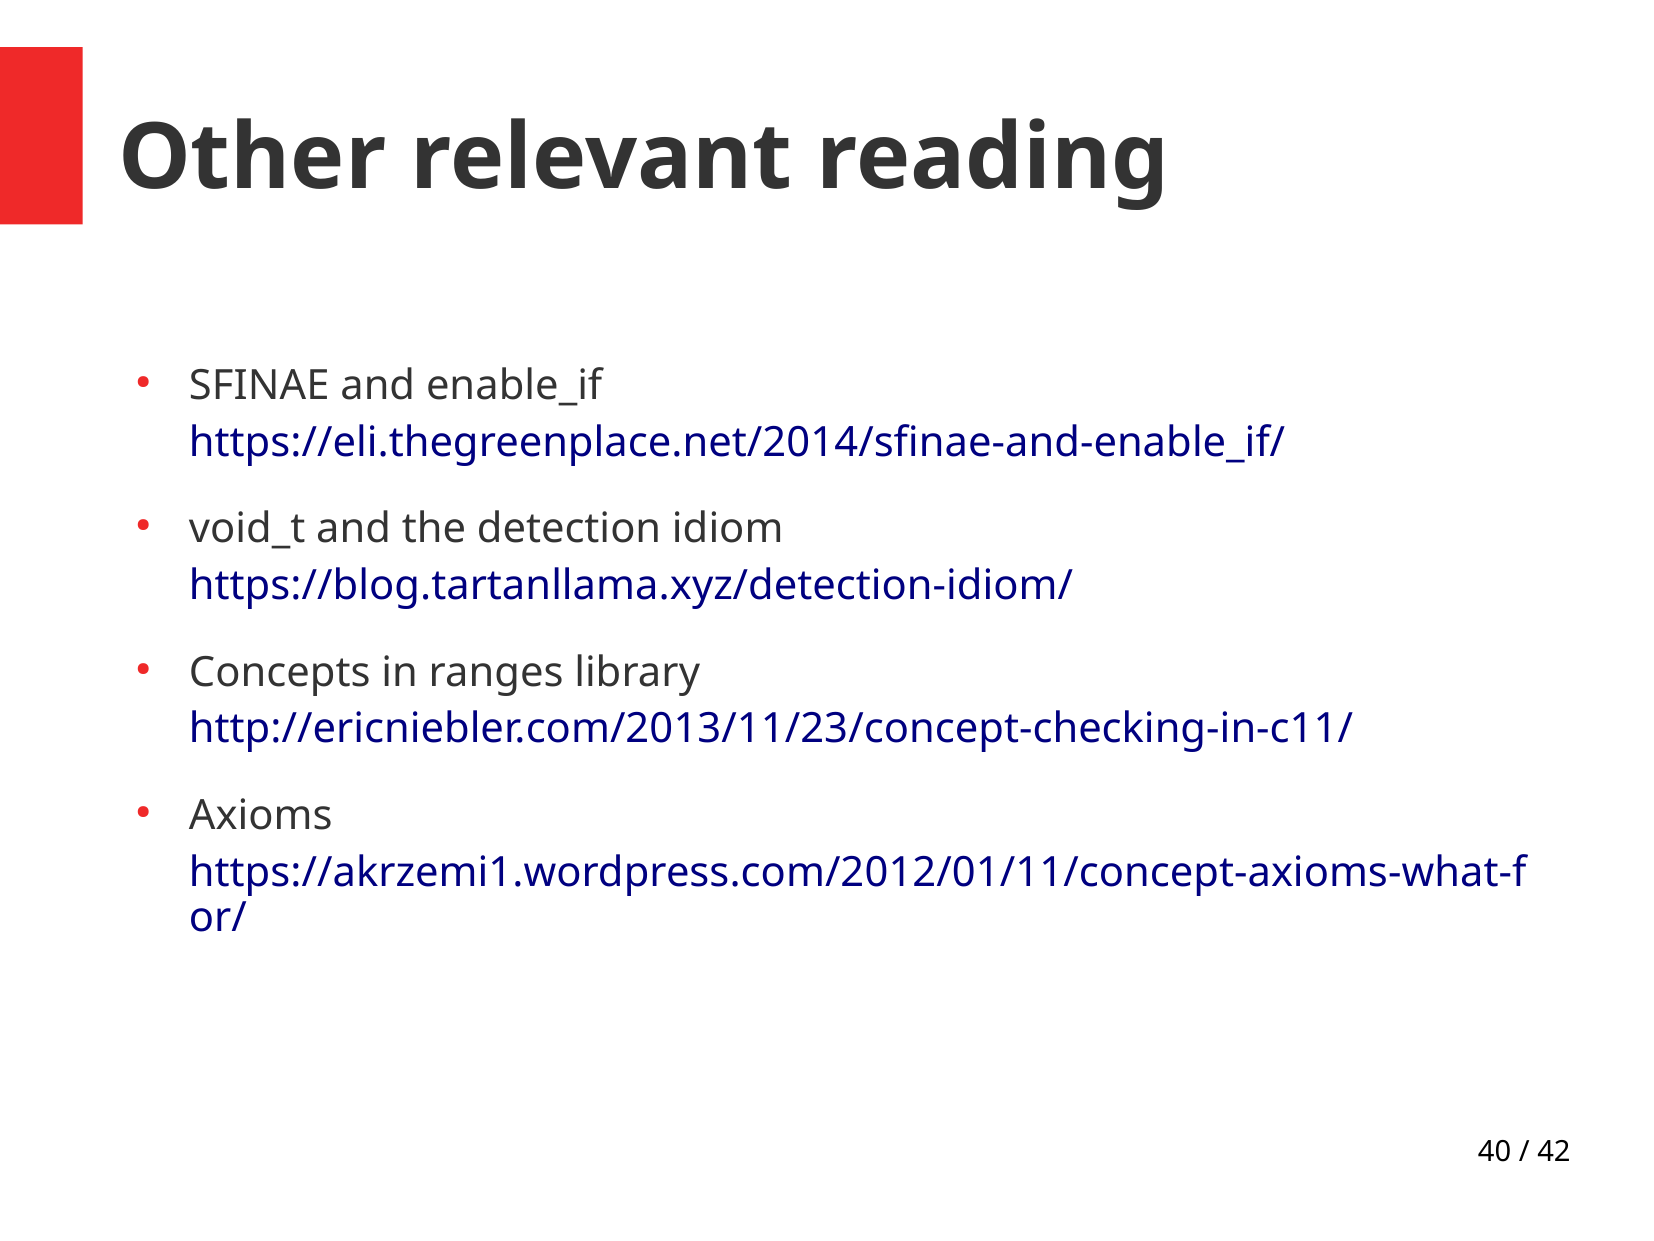

# Other relevant reading
SFINAE and enable_if https://eli.thegreenplace.net/2014/sfinae-and-enable_if/
void_t and the detection idiom https://blog.tartanllama.xyz/detection-idiom/
Concepts in ranges libraryhttp://ericniebler.com/2013/11/23/concept-checking-in-c11/
Axioms https://akrzemi1.wordpress.com/2012/01/11/concept-axioms-what-for/
40